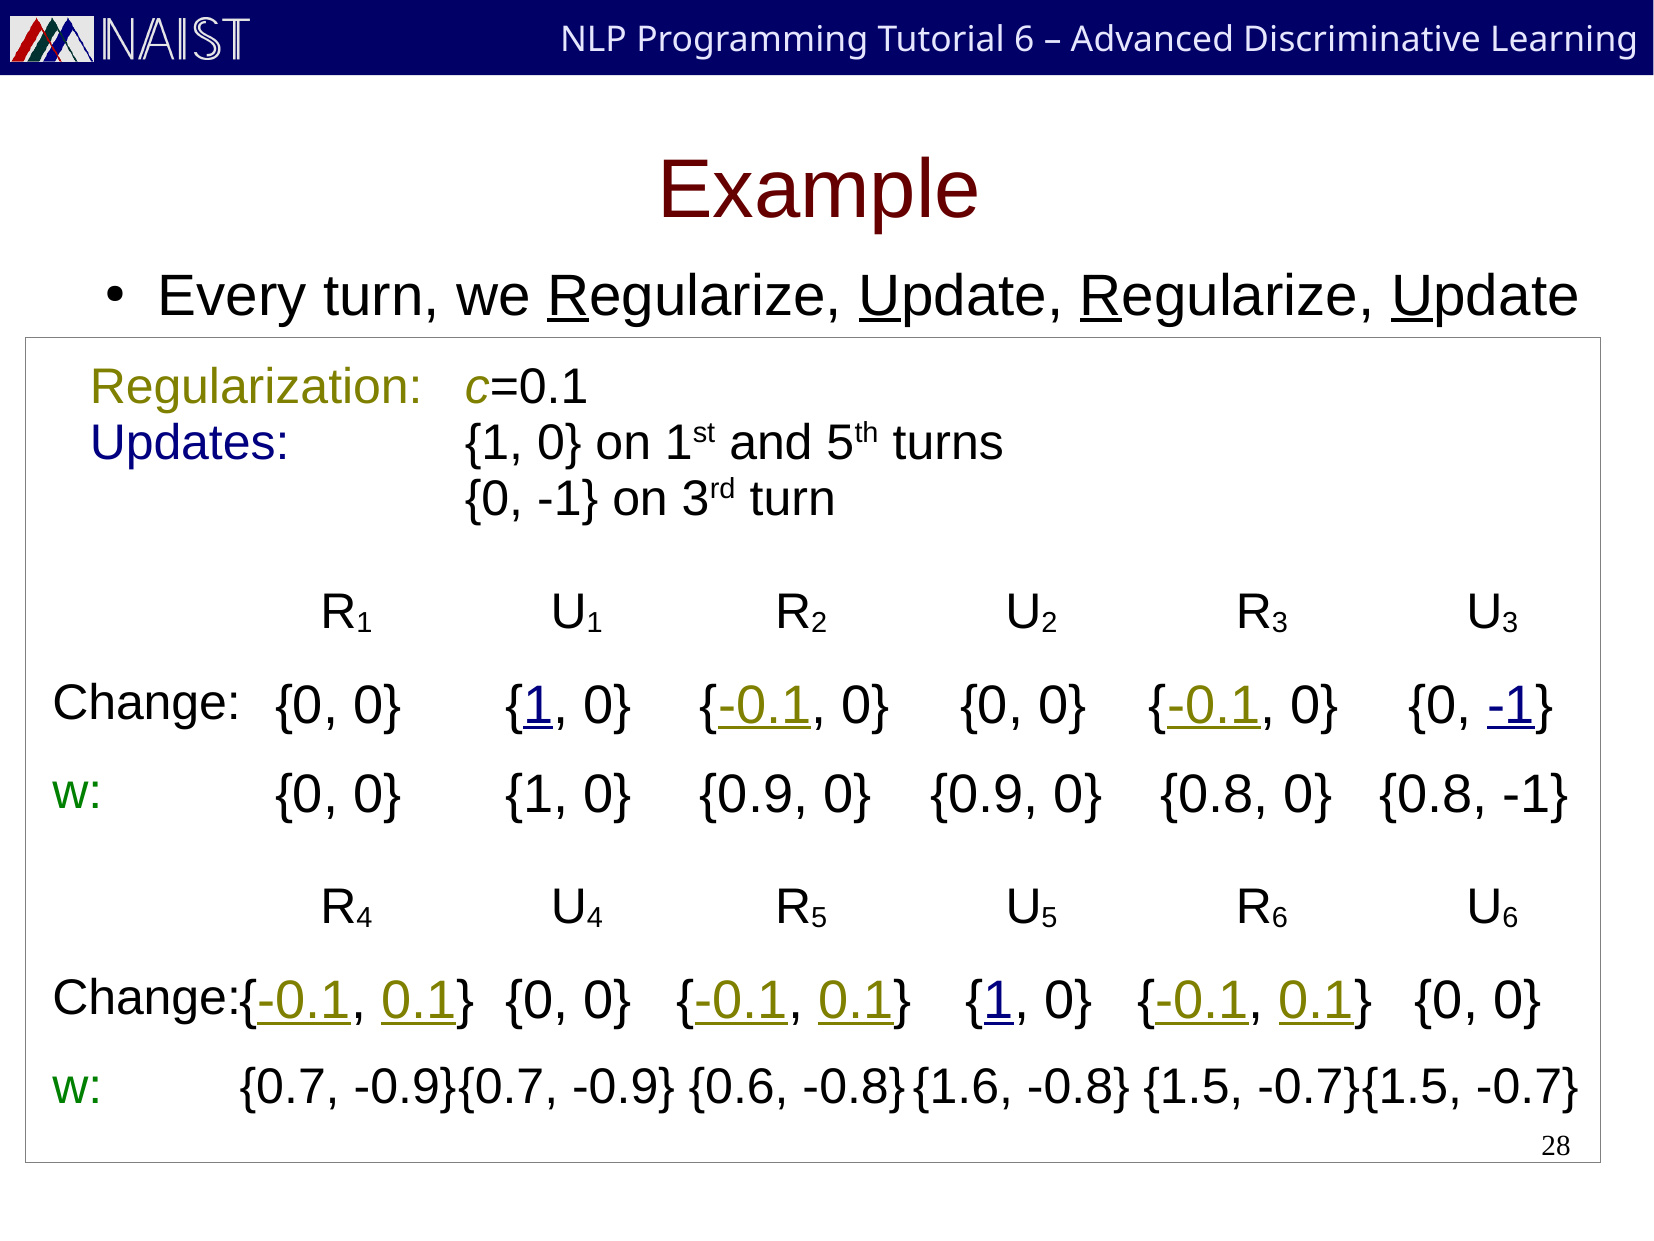

# Example
Every turn, we Regularize, Update, Regularize, Update
Regularization: 	c=0.1
Updates: 		 	{1, 0} on 1st and 5th turns
					{0, -1} on 3rd turn
R1
R2
R3
U1
U2
U3
Change:
{0, 0}
{1, 0}
{-0.1, 0}
{0, 0}
{-0.1, 0}
{0, -1}
{0, 0}
{1, 0}
{0.9, 0}
{0.9, 0}
{0.8, 0}
{0.8, -1}
w:
R4
R5
R6
U4
U5
U6
Change:
{-0.1, 0.1}
{0, 0}
{-0.1, 0.1}
{1, 0}
{-0.1, 0.1}
{0, 0}
{0.7, -0.9}
w:
{0.7, -0.9}
{0.6, -0.8}
{1.6, -0.8}
{1.5, -0.7}
{1.5, -0.7}
28